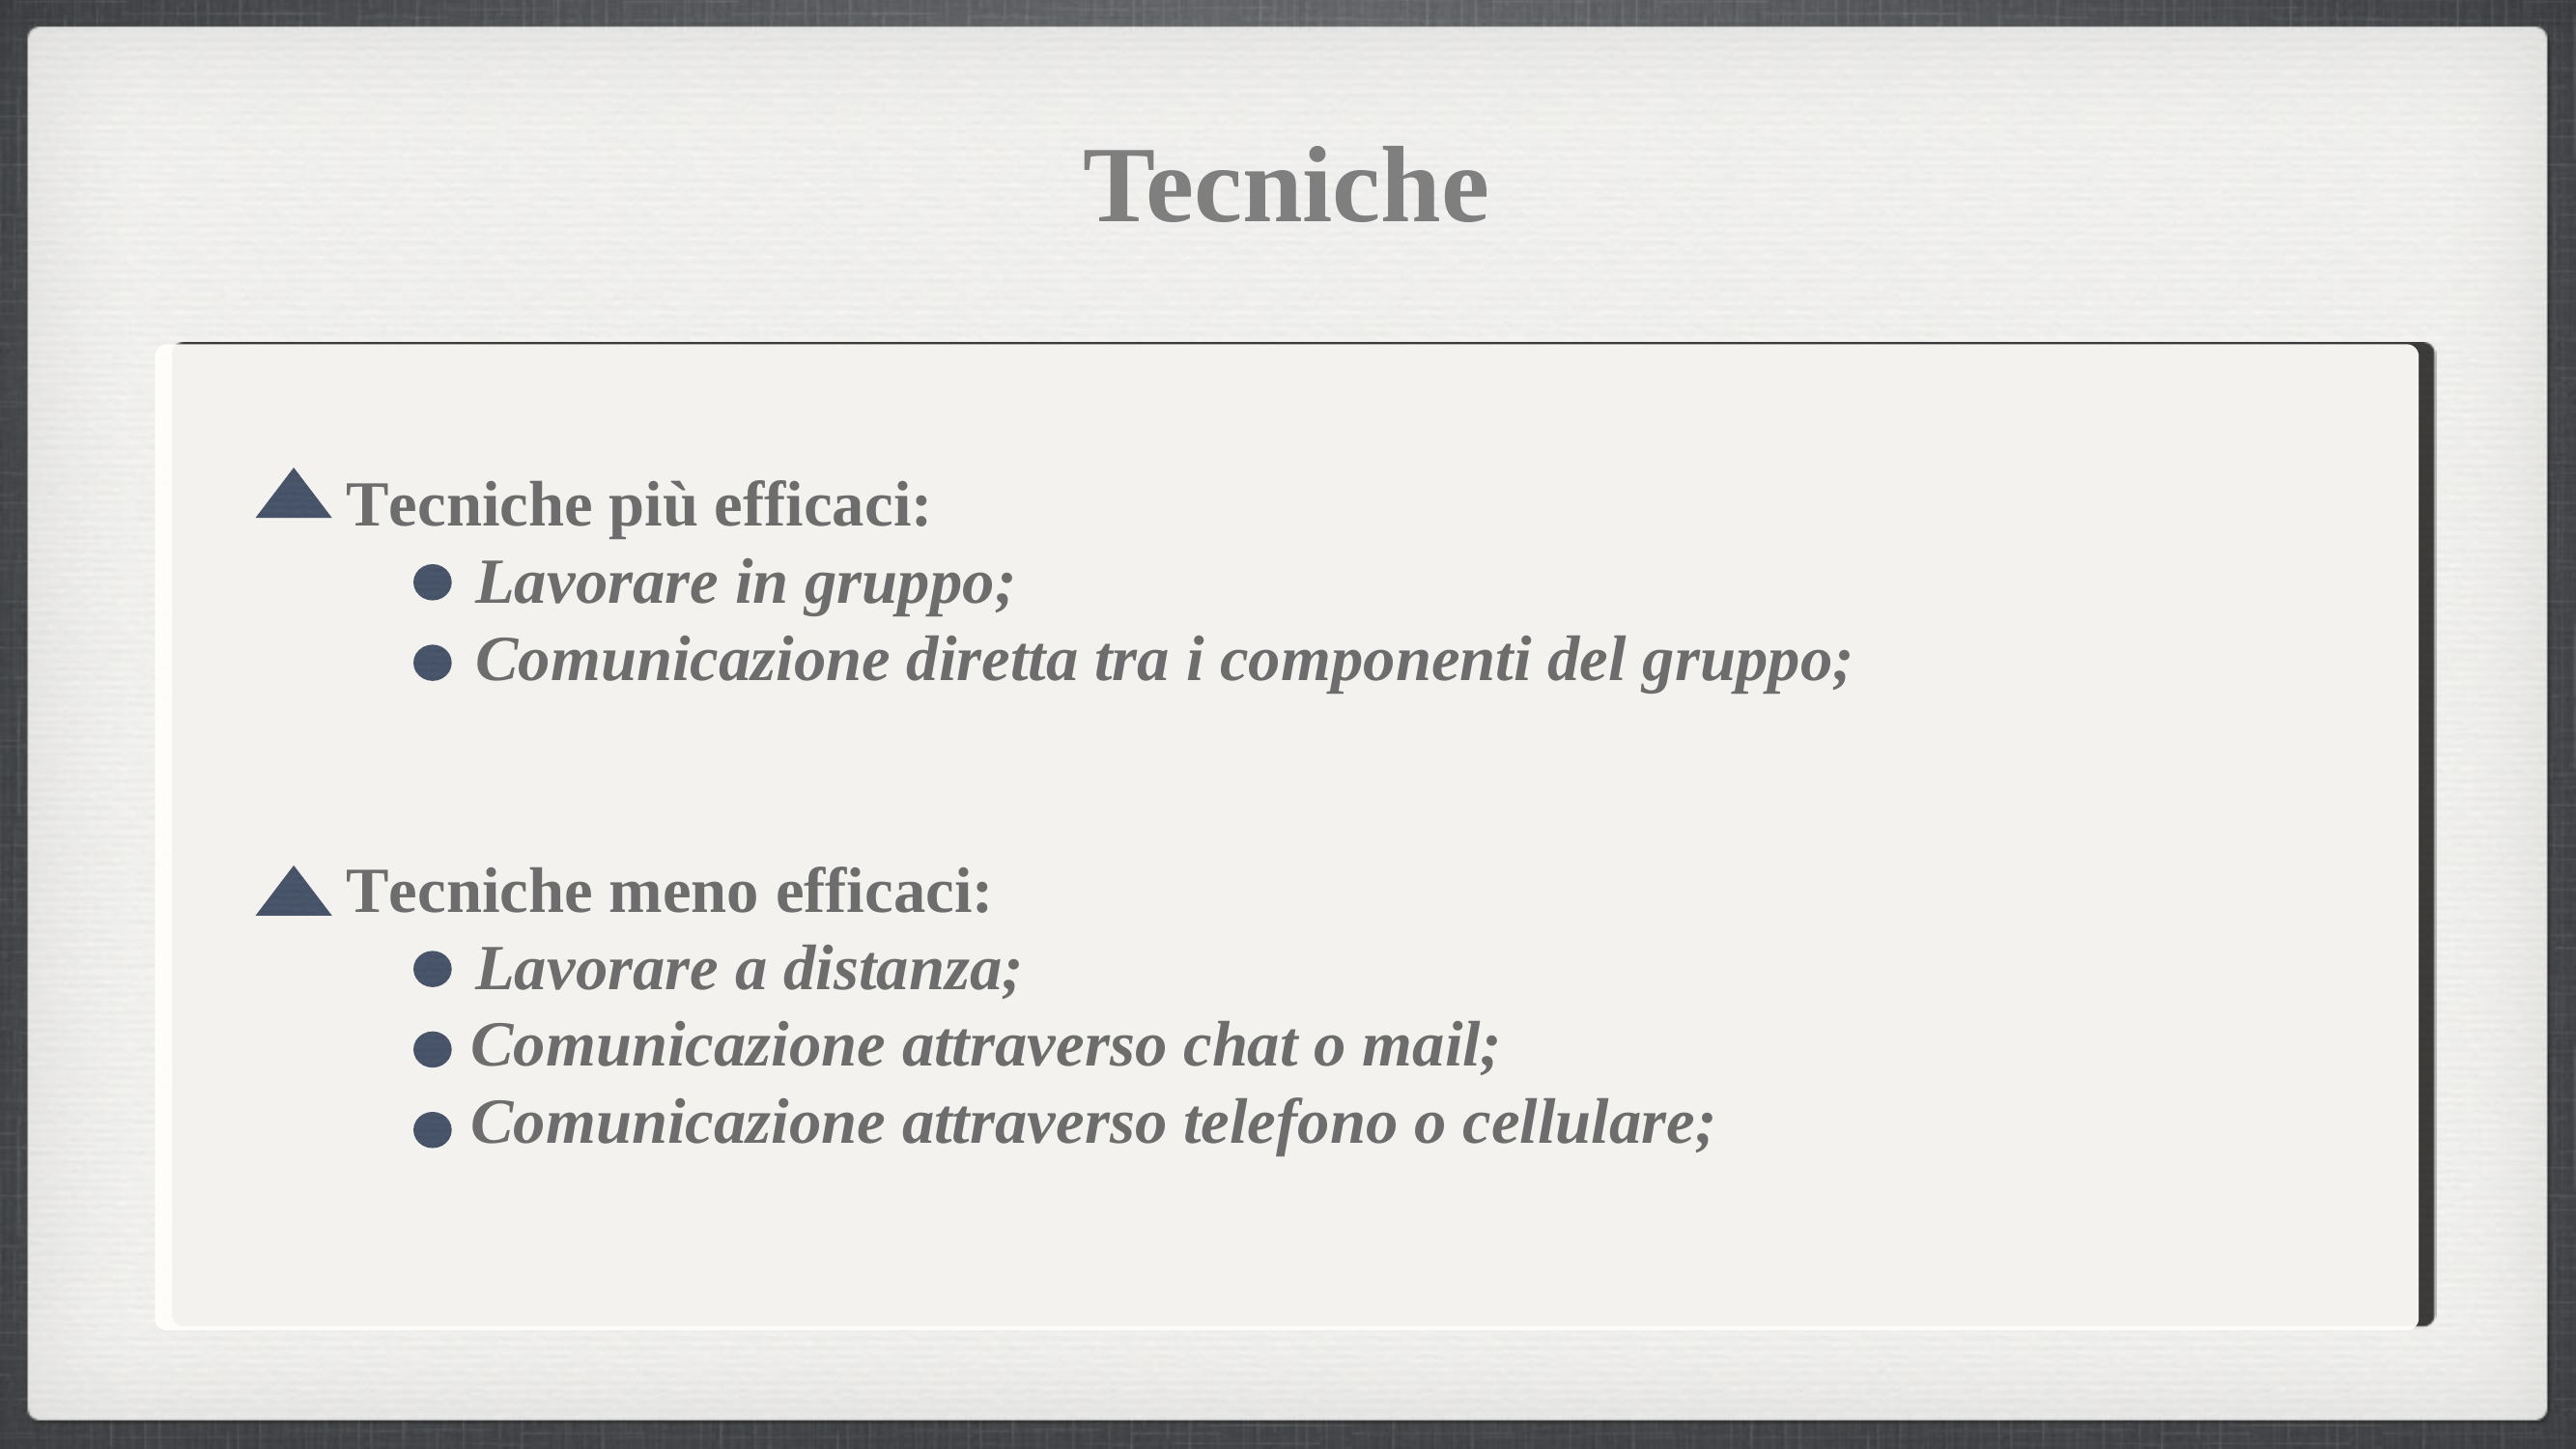

# Tecniche
Tecniche più efficaci:
 Lavorare in gruppo;
 Comunicazione diretta tra i componenti del gruppo;
Tecniche meno efficaci:
 Lavorare a distanza;
 Comunicazione attraverso chat o mail;
 Comunicazione attraverso telefono o cellulare;